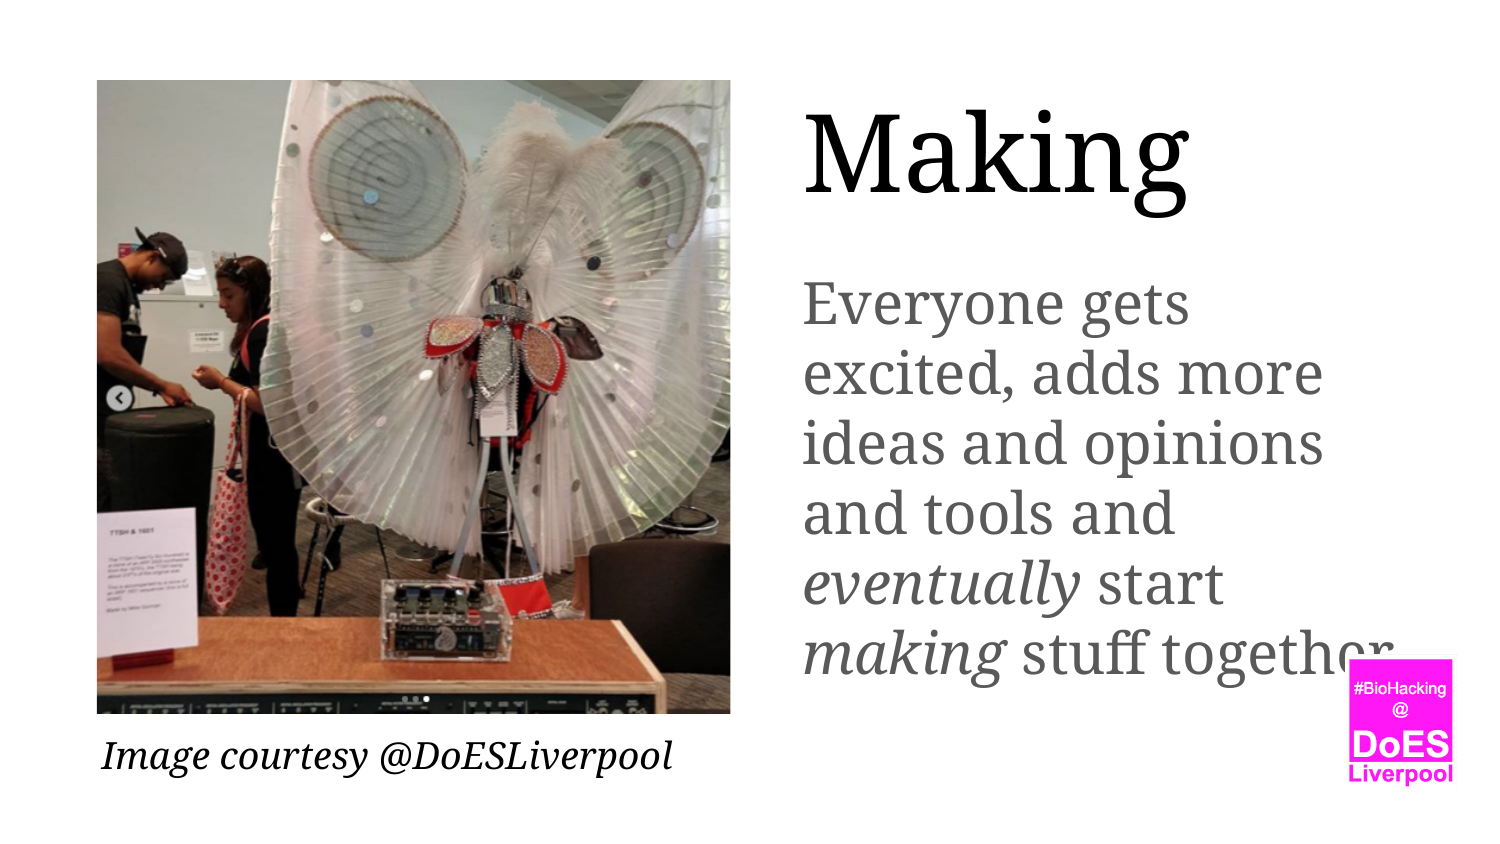

# Making
Everyone gets excited, adds more ideas and opinions and tools and eventually start making stuff together
Image courtesy @DoESLiverpool